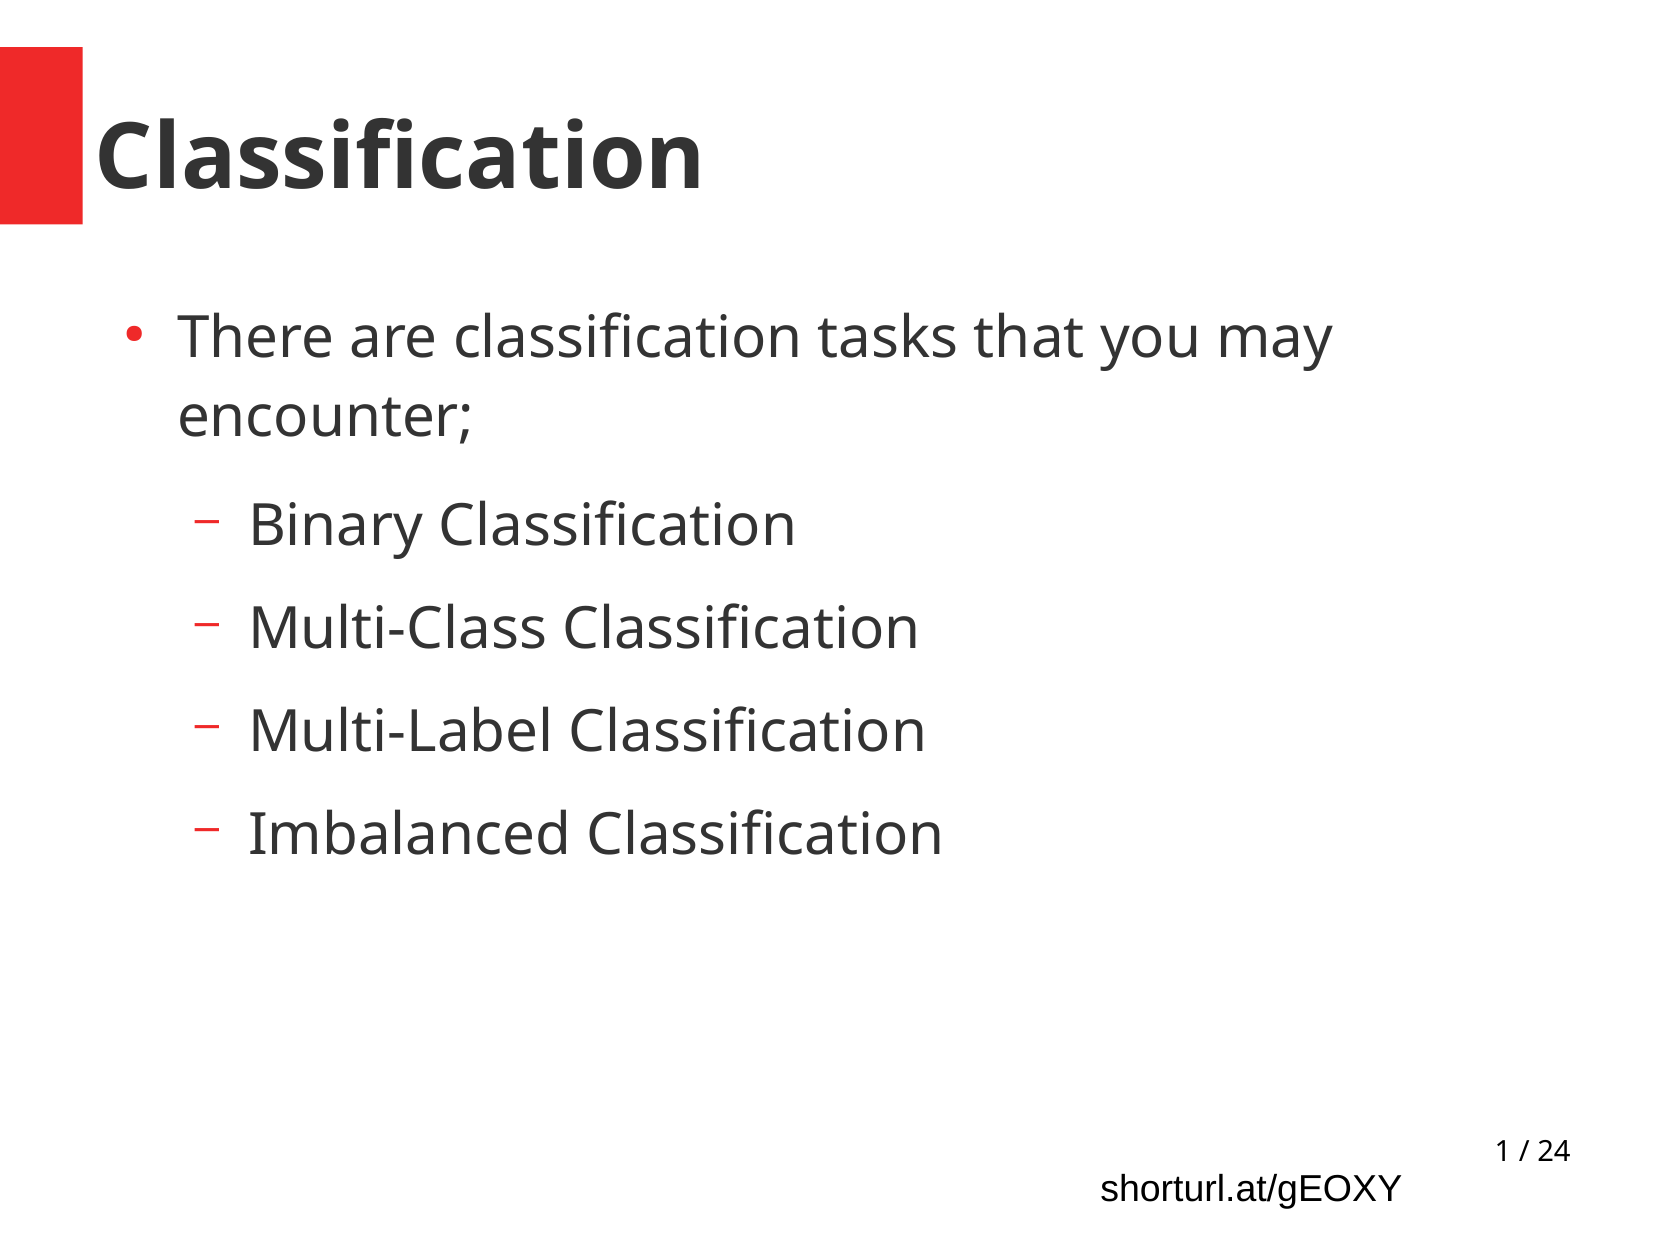

# Classification
There are classification tasks that you may encounter;
Binary Classification
Multi-Class Classification
Multi-Label Classification
Imbalanced Classification
1
shorturl.at/gEOXY